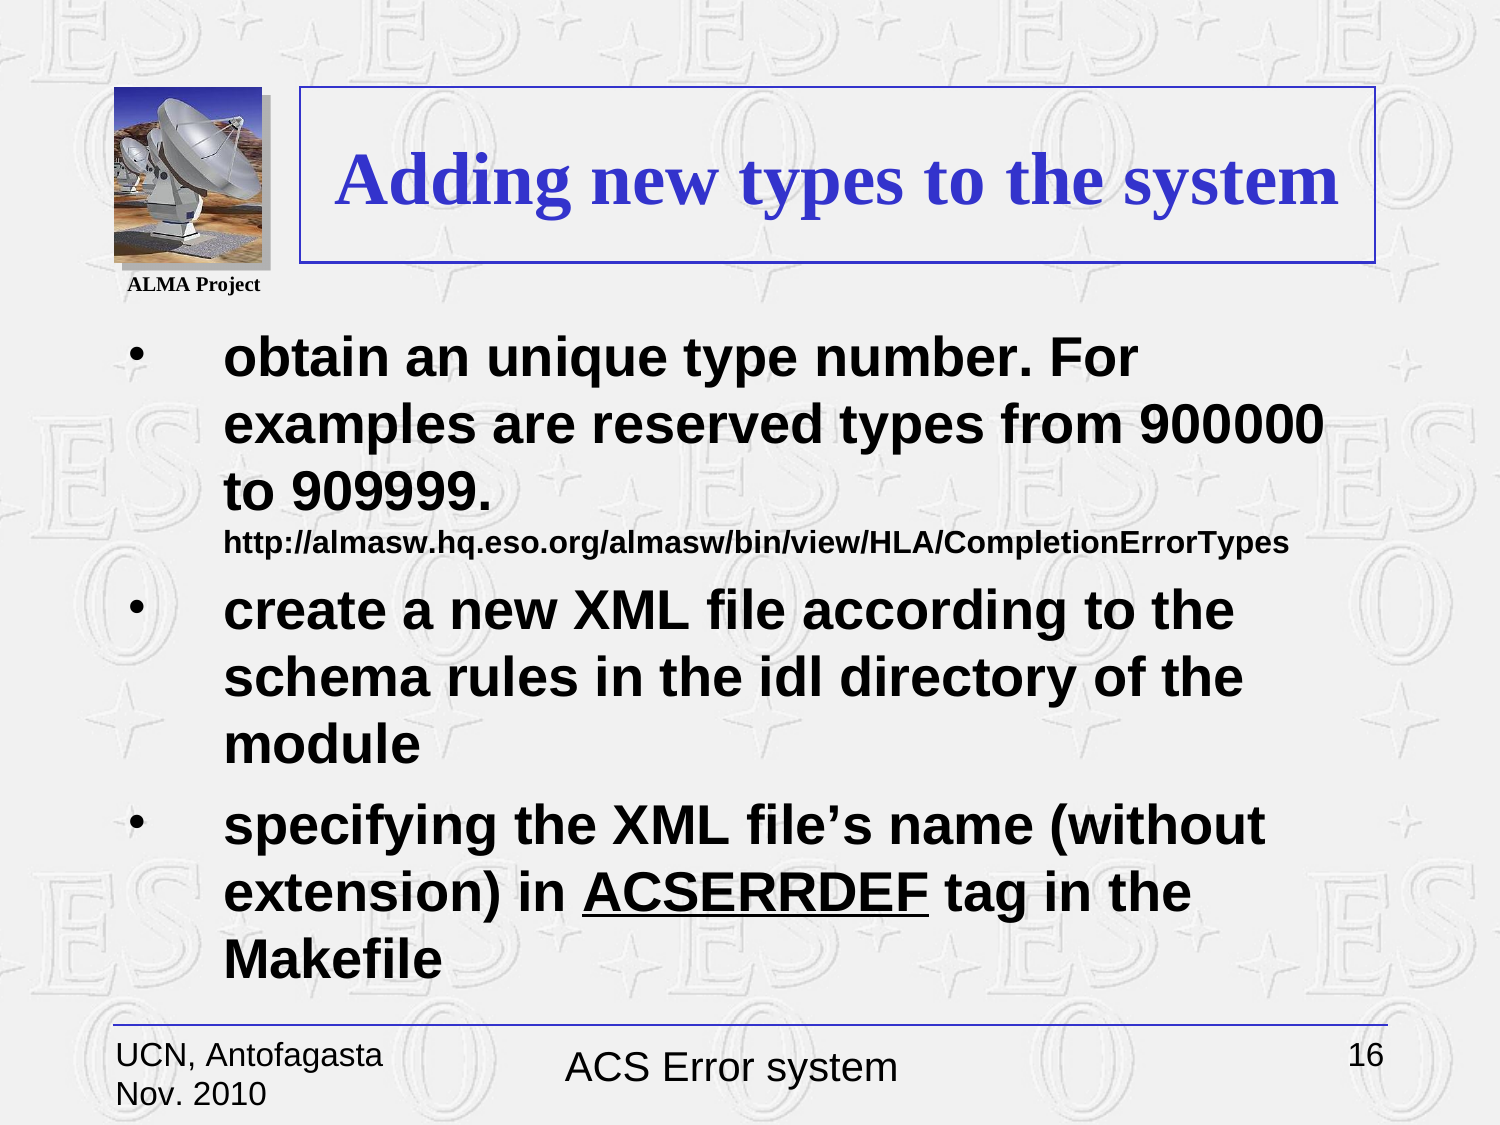

# Adding new types to the system
obtain an unique type number. For examples are reserved types from 900000 to 909999.
http://almasw.hq.eso.org/almasw/bin/view/HLA/CompletionErrorTypes
create a new XML file according to the schema rules in the idl directory of the module
specifying the XML file’s name (without extension) in ACSERRDEF tag in the Makefile
16